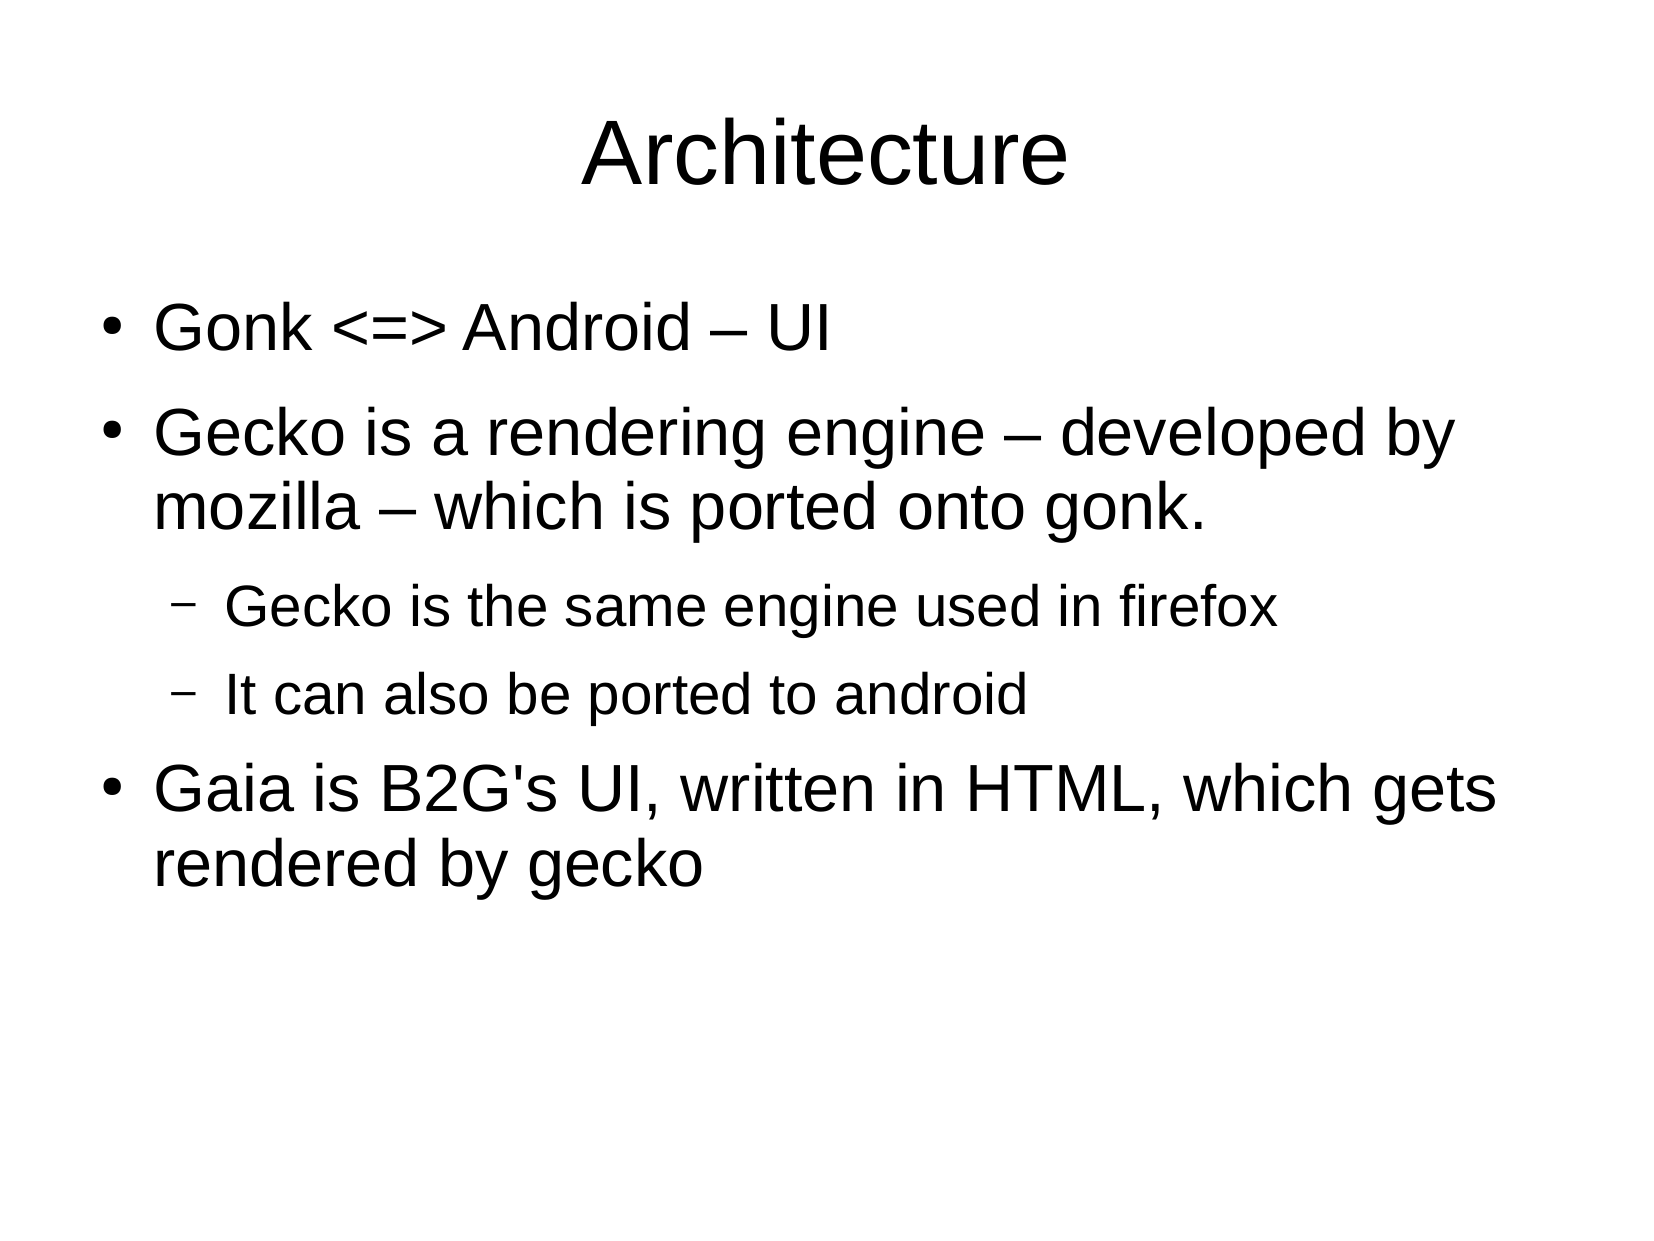

# Architecture
Gonk <=> Android – UI
Gecko is a rendering engine – developed by mozilla – which is ported onto gonk.
Gecko is the same engine used in firefox
It can also be ported to android
Gaia is B2G's UI, written in HTML, which gets rendered by gecko